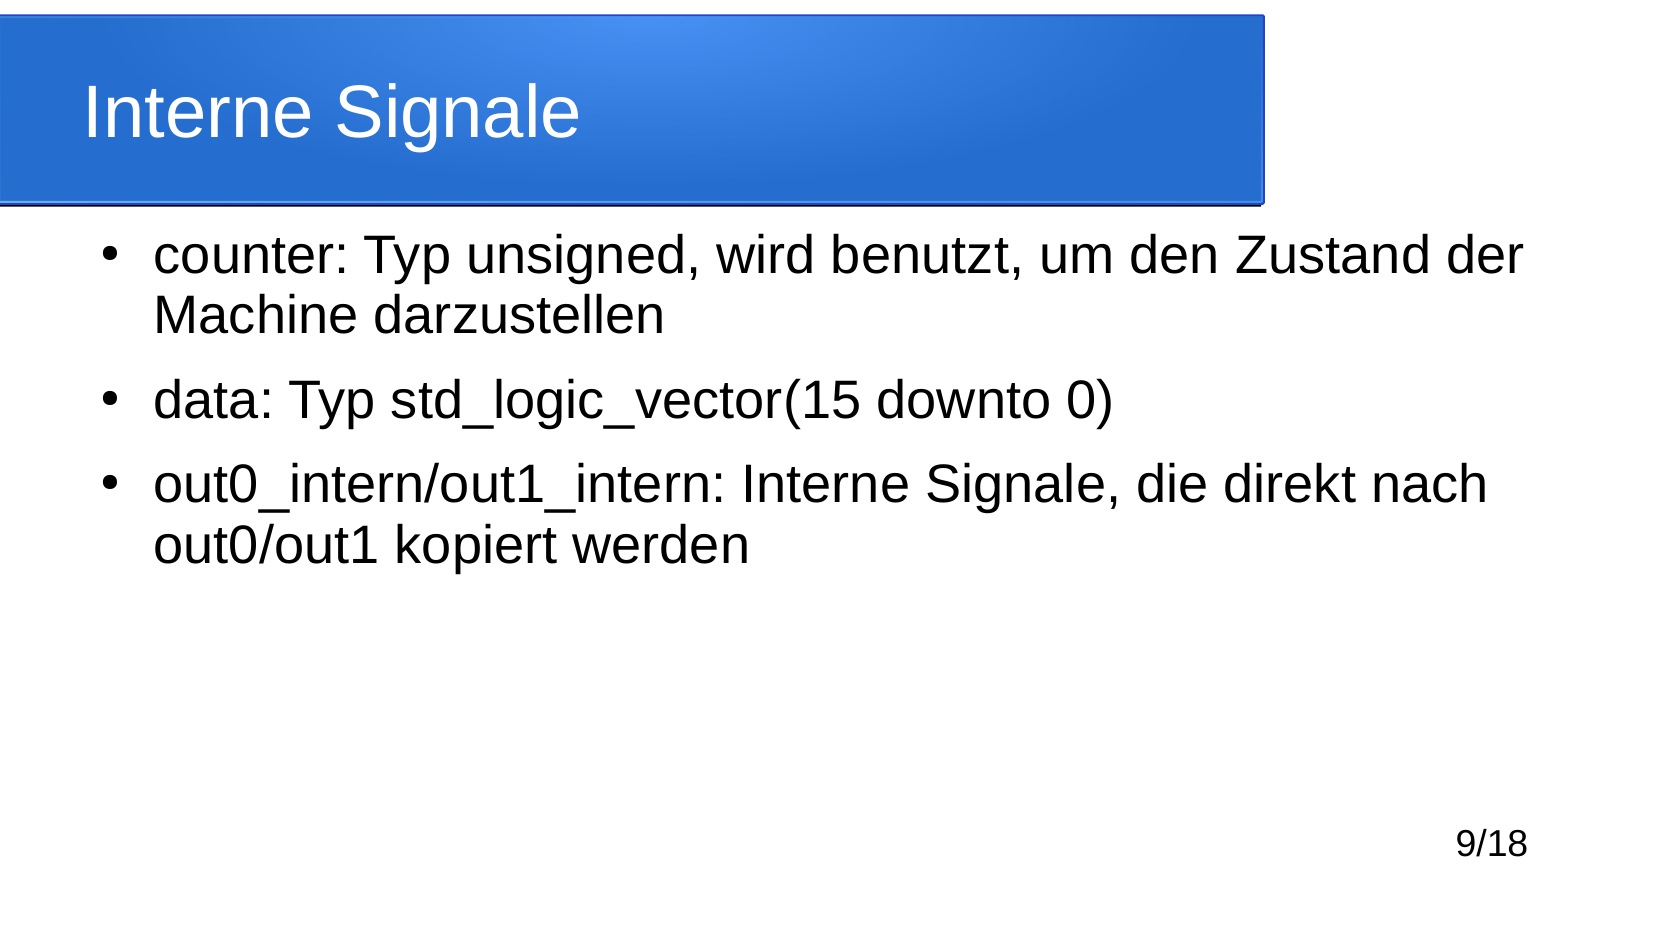

# Interne Signale
counter: Typ unsigned, wird benutzt, um den Zustand der Machine darzustellen
data: Typ std_logic_vector(15 downto 0)
out0_intern/out1_intern: Interne Signale, die direkt nach out0/out1 kopiert werden
9/18